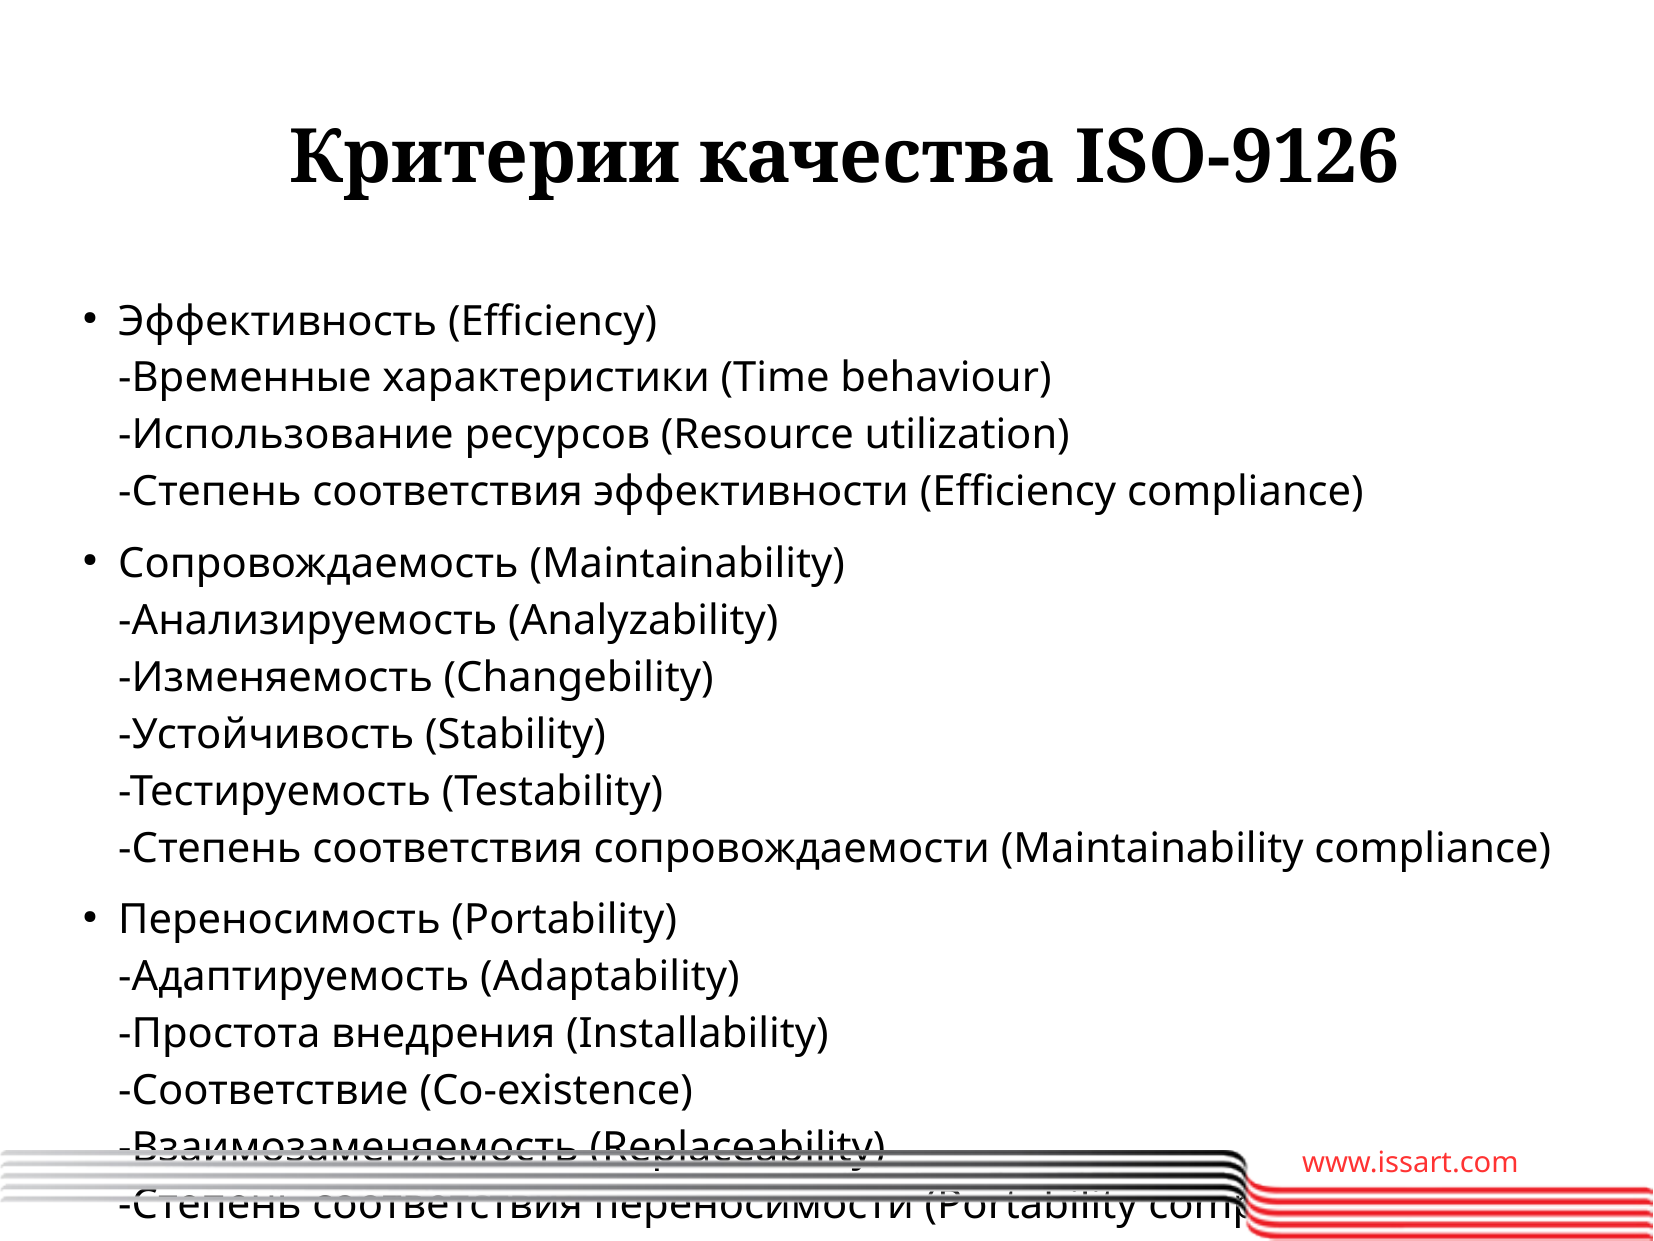

# Критерии качества ISO-9126
Эффективность (Efficiency)
-Временные характеристики (Time behaviour)
-Использование ресурсов (Resource utilization)
-Степень соответствия эффективности (Efficiency compliance)
Сопровождаемость (Maintainability)
-Анализируемость (Analyzability)
-Изменяемость (Changebility)
-Устойчивость (Stability)
-Тестируемость (Testability)
-Степень соответствия сопровождаемости (Maintainability compliance)
Переносимость (Portability)
-Адаптируемость (Adaptability)
-Простота внедрения (Installability)
-Соответствие (Co-existence)
-Взаимозаменяемость (Replaceability)
-Степень соответствия переносимости (Portability compliance)
www.issart.com